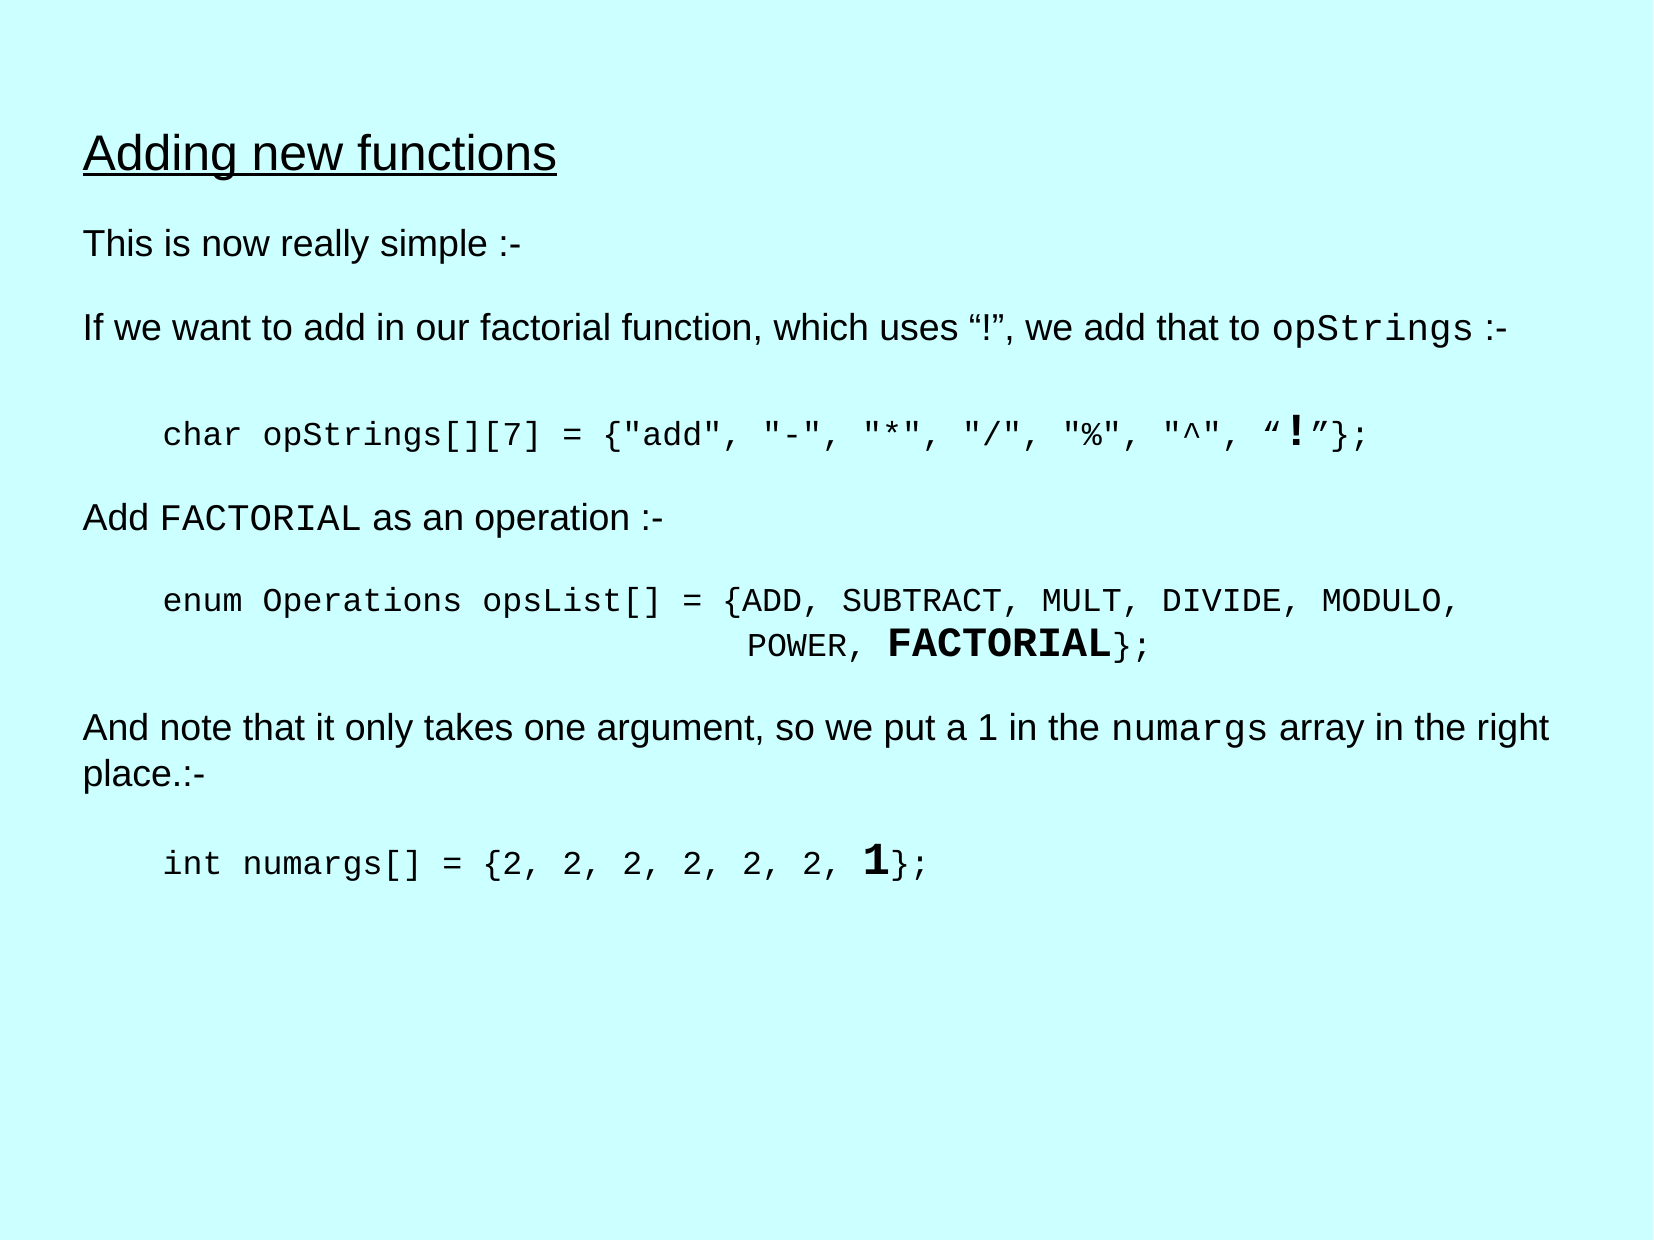

# Adding new functions
This is now really simple :-
If we want to add in our factorial function, which uses “!”, we add that to opStrings :-
 char opStrings[][7] = {"add", "-", "*", "/", "%", "^", “!”};
Add FACTORIAL as an operation :-
 enum Operations opsList[] = {ADD, SUBTRACT, MULT, DIVIDE, MODULO,
									POWER, FACTORIAL};
And note that it only takes one argument, so we put a 1 in the numargs array in the right place.:-
 int numargs[] = {2, 2, 2, 2, 2, 2, 1};